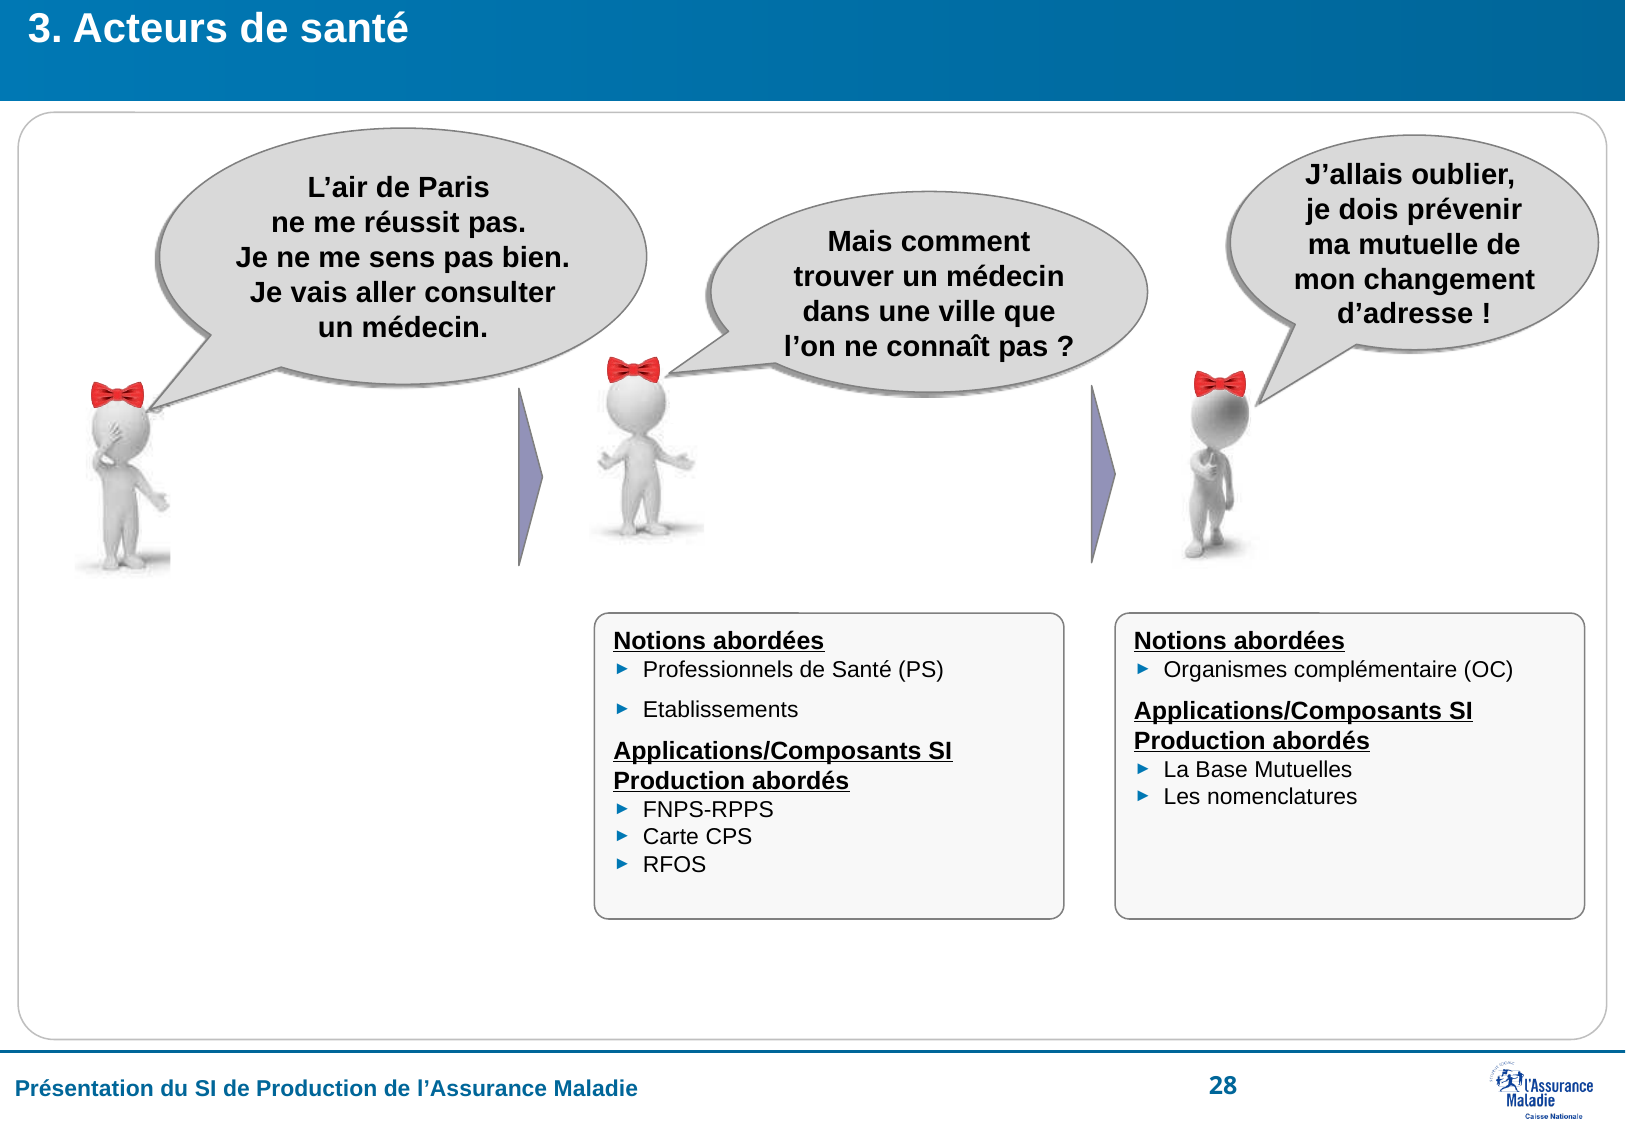

# 3. Acteurs de santé
L’air de Paris
ne me réussit pas.
Je ne me sens pas bien. Je vais aller consulter un médecin.
J’allais oublier, je dois prévenir ma mutuelle de mon changement d’adresse !
Mais comment trouver un médecin dans une ville que l’on ne connaît pas ?
Notions abordées
Professionnels de Santé (PS)
Etablissements
Applications/Composants SI Production abordés
FNPS-RPPS
Carte CPS
RFOS
Notions abordées
Organismes complémentaire (OC)
Applications/Composants SI Production abordés
La Base Mutuelles
Les nomenclatures